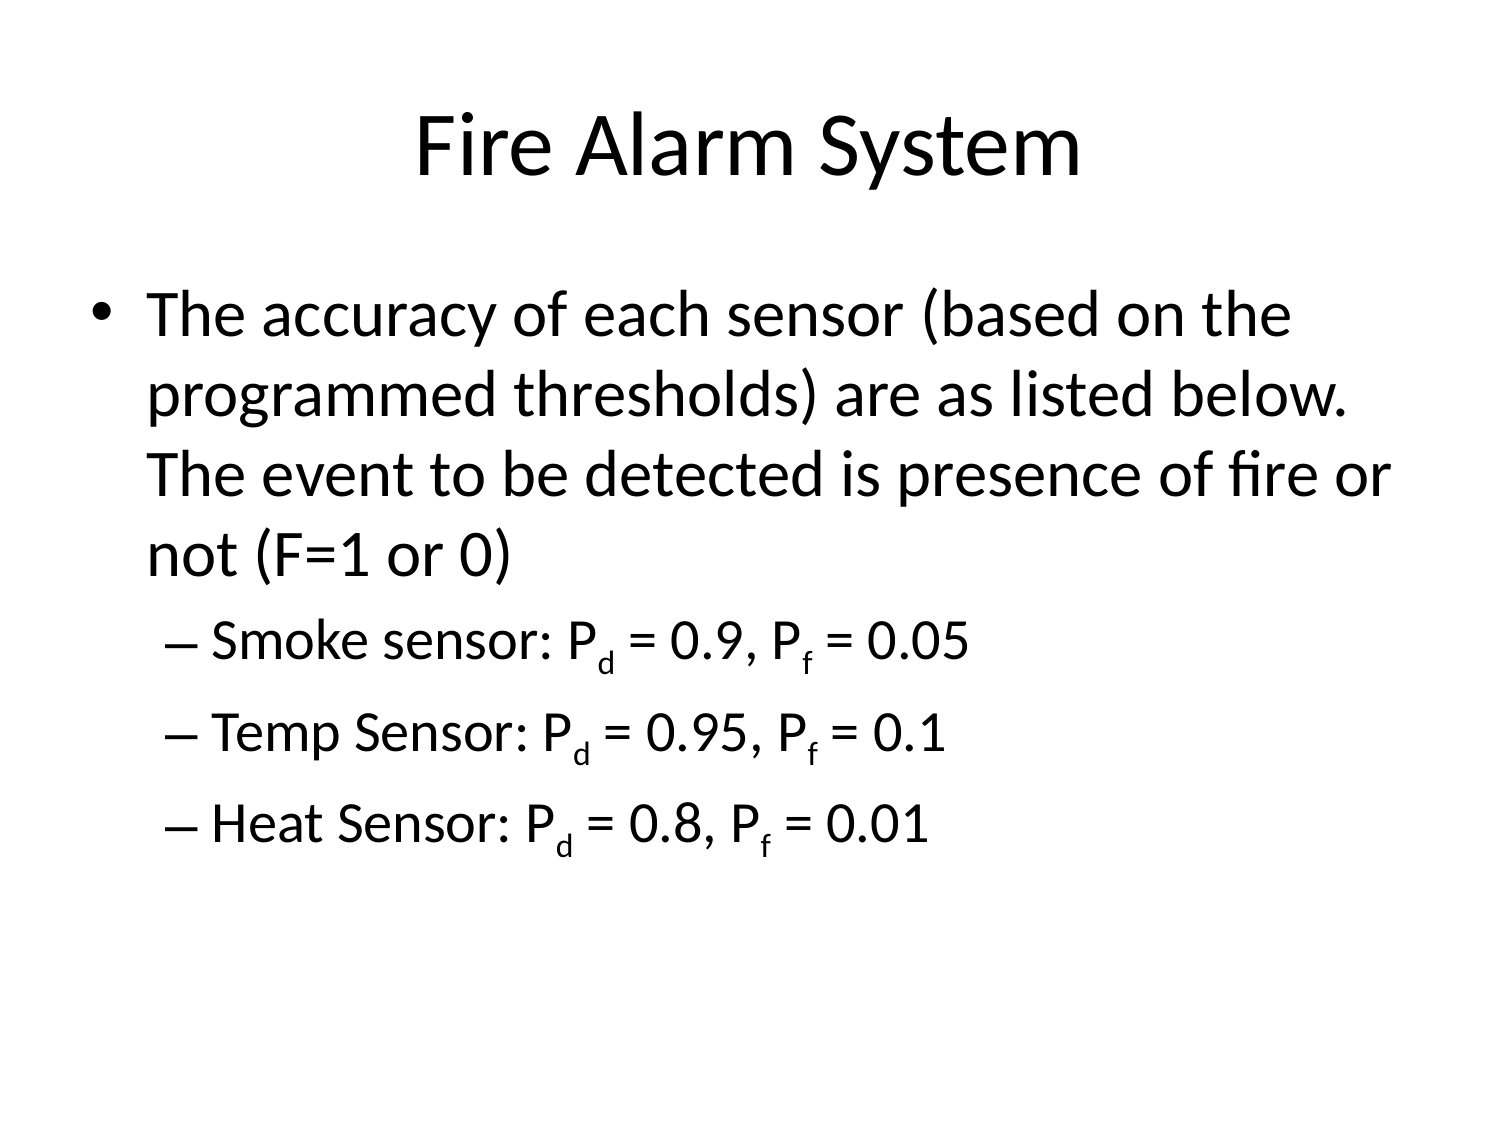

# Fire Alarm System
The accuracy of each sensor (based on the programmed thresholds) are as listed below. The event to be detected is presence of fire or not (F=1 or 0)
Smoke sensor: Pd = 0.9, Pf = 0.05
Temp Sensor: Pd = 0.95, Pf = 0.1
Heat Sensor: Pd = 0.8, Pf = 0.01